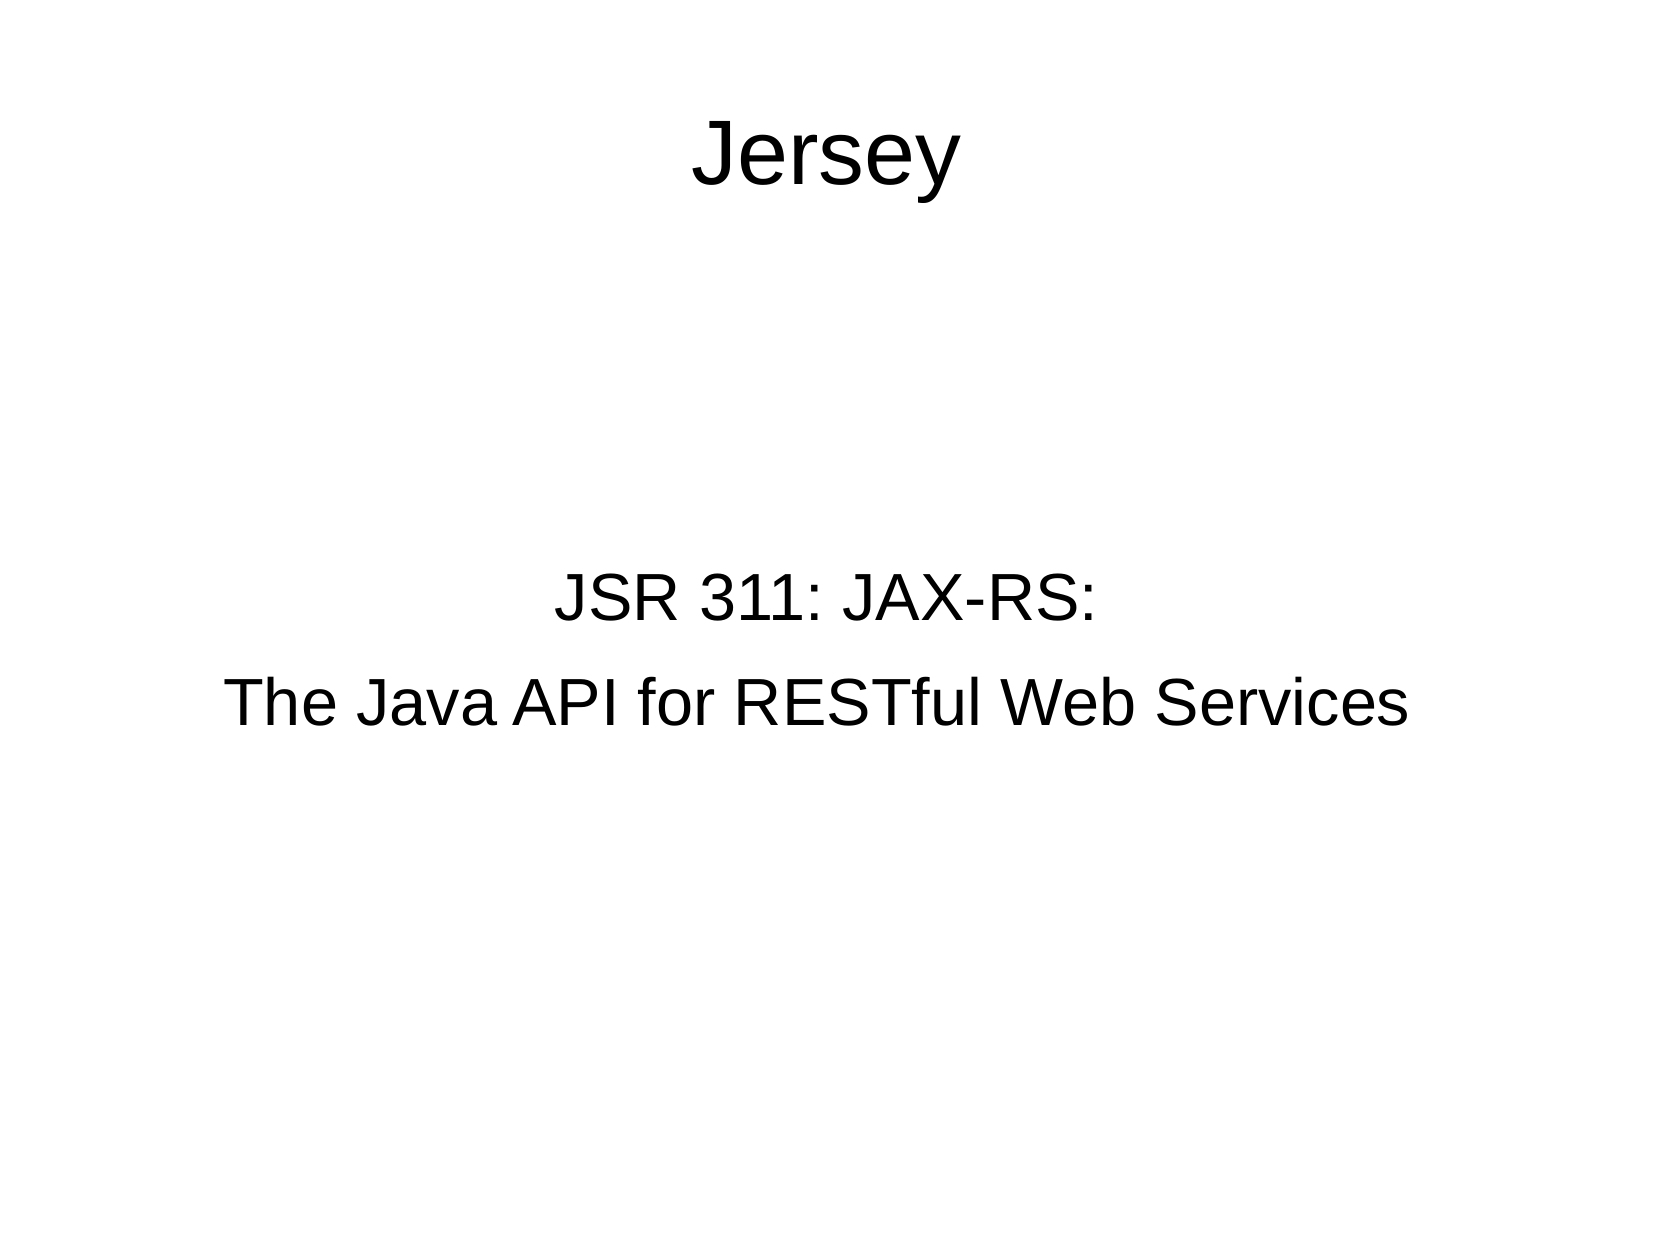

# Jersey
JSR 311: JAX-RS:
The Java API for RESTful Web Services